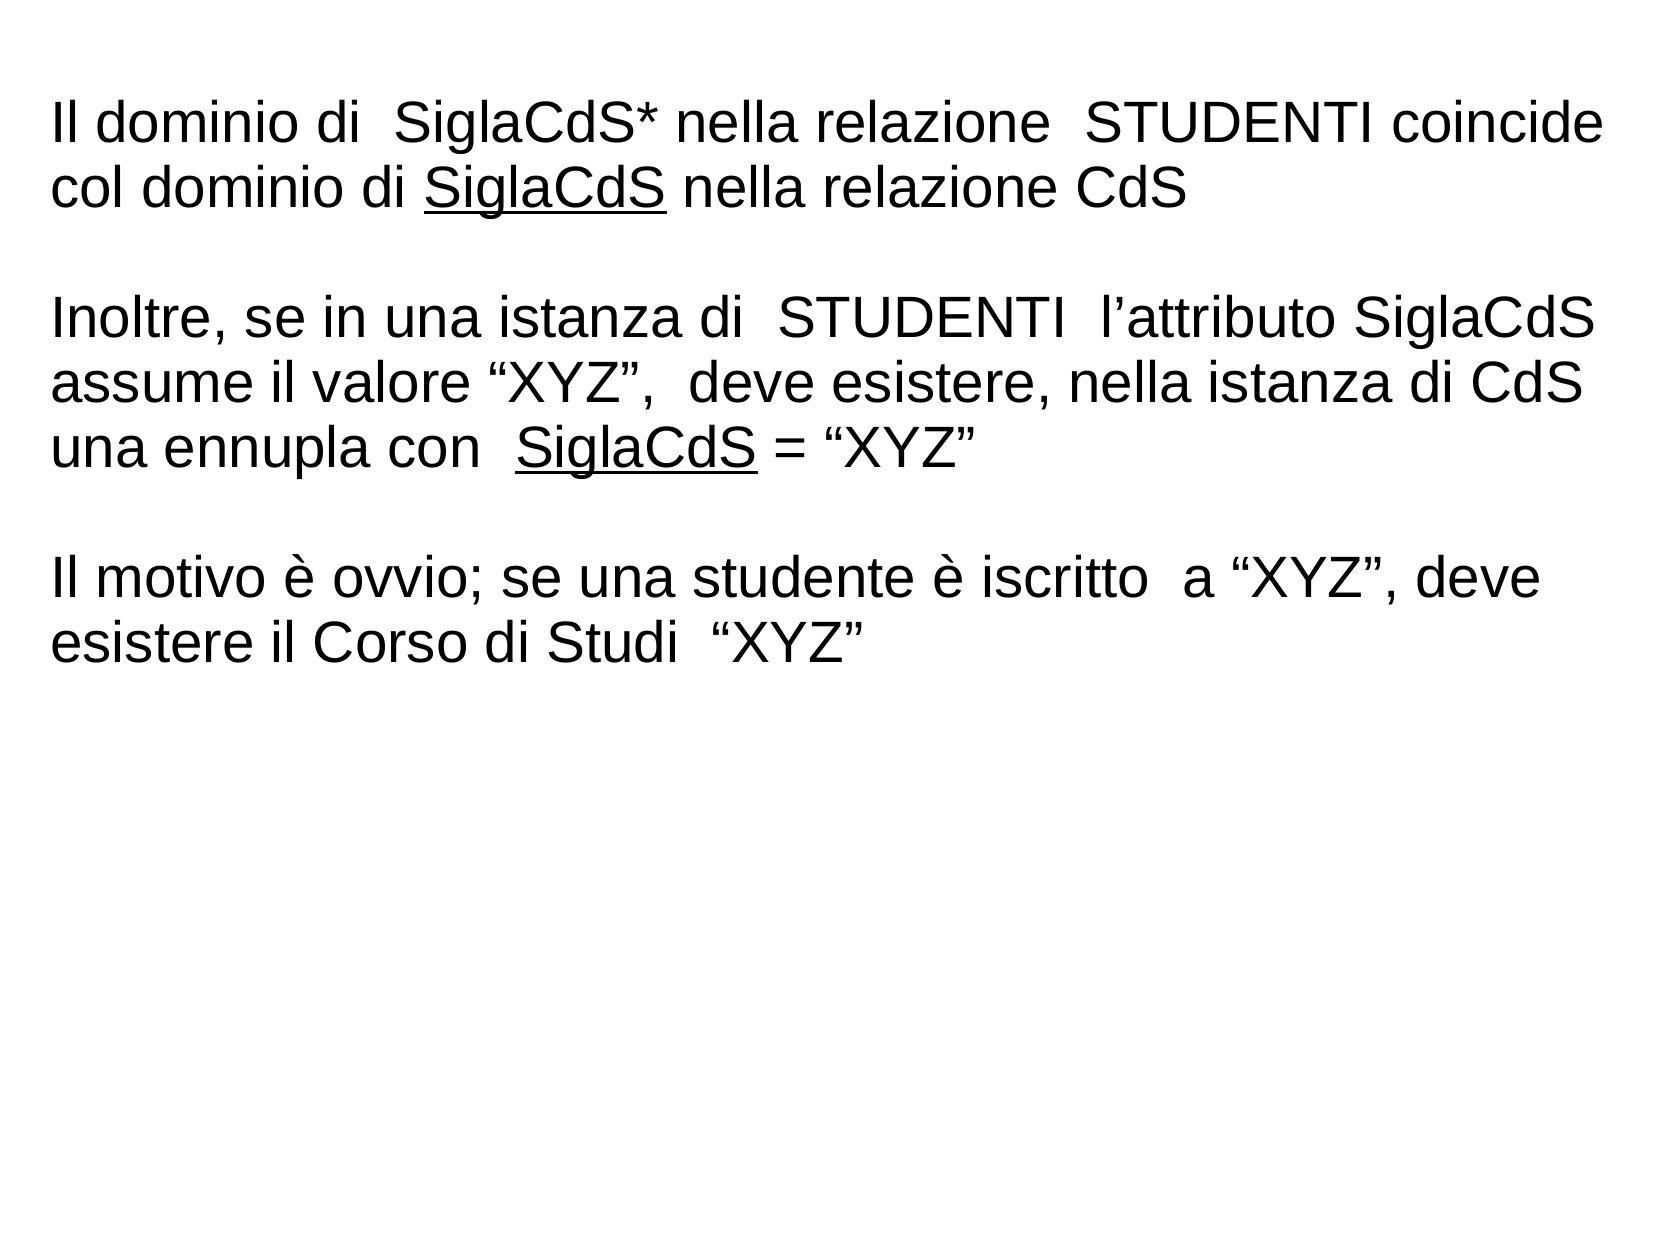

Il dominio di SiglaCdS* nella relazione STUDENTI coincide
col dominio di SiglaCdS nella relazione CdS
Inoltre, se in una istanza di STUDENTI l’attributo SiglaCdS
assume il valore “XYZ”, deve esistere, nella istanza di CdS
una ennupla con SiglaCdS = “XYZ”
Il motivo è ovvio; se una studente è iscritto a “XYZ”, deve esistere il Corso di Studi “XYZ”